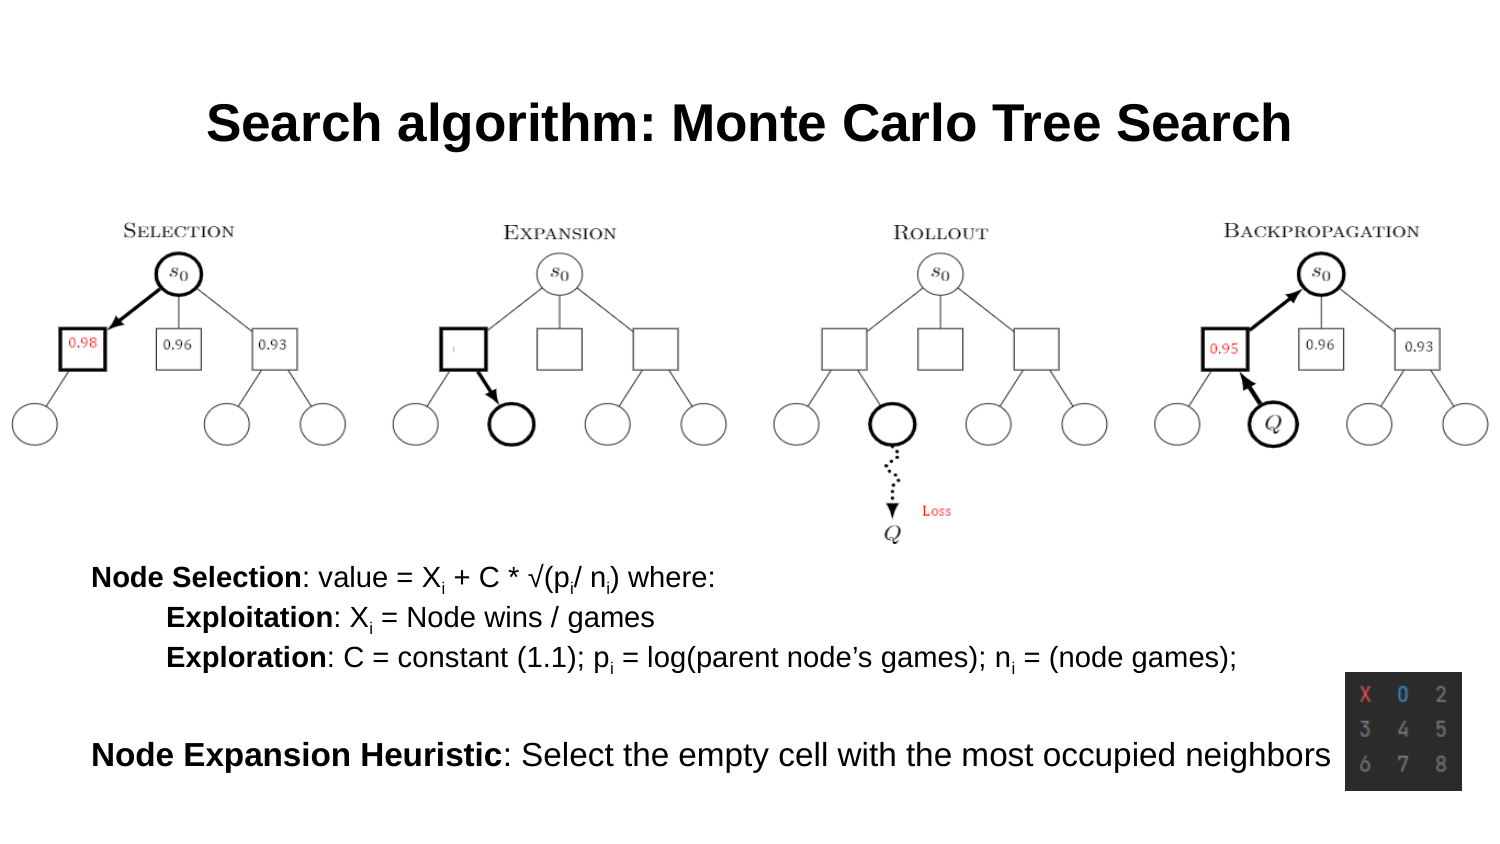

# Search algorithm: Monte Carlo Tree Search
Node Selection: value = Xi + C * √(pi/ ni) where:
Exploitation: Xi = Node wins / games
Exploration: C = constant (1.1); pi = log(parent node’s games); ni = (node games);
Node Expansion Heuristic: Select the empty cell with the most occupied neighbors